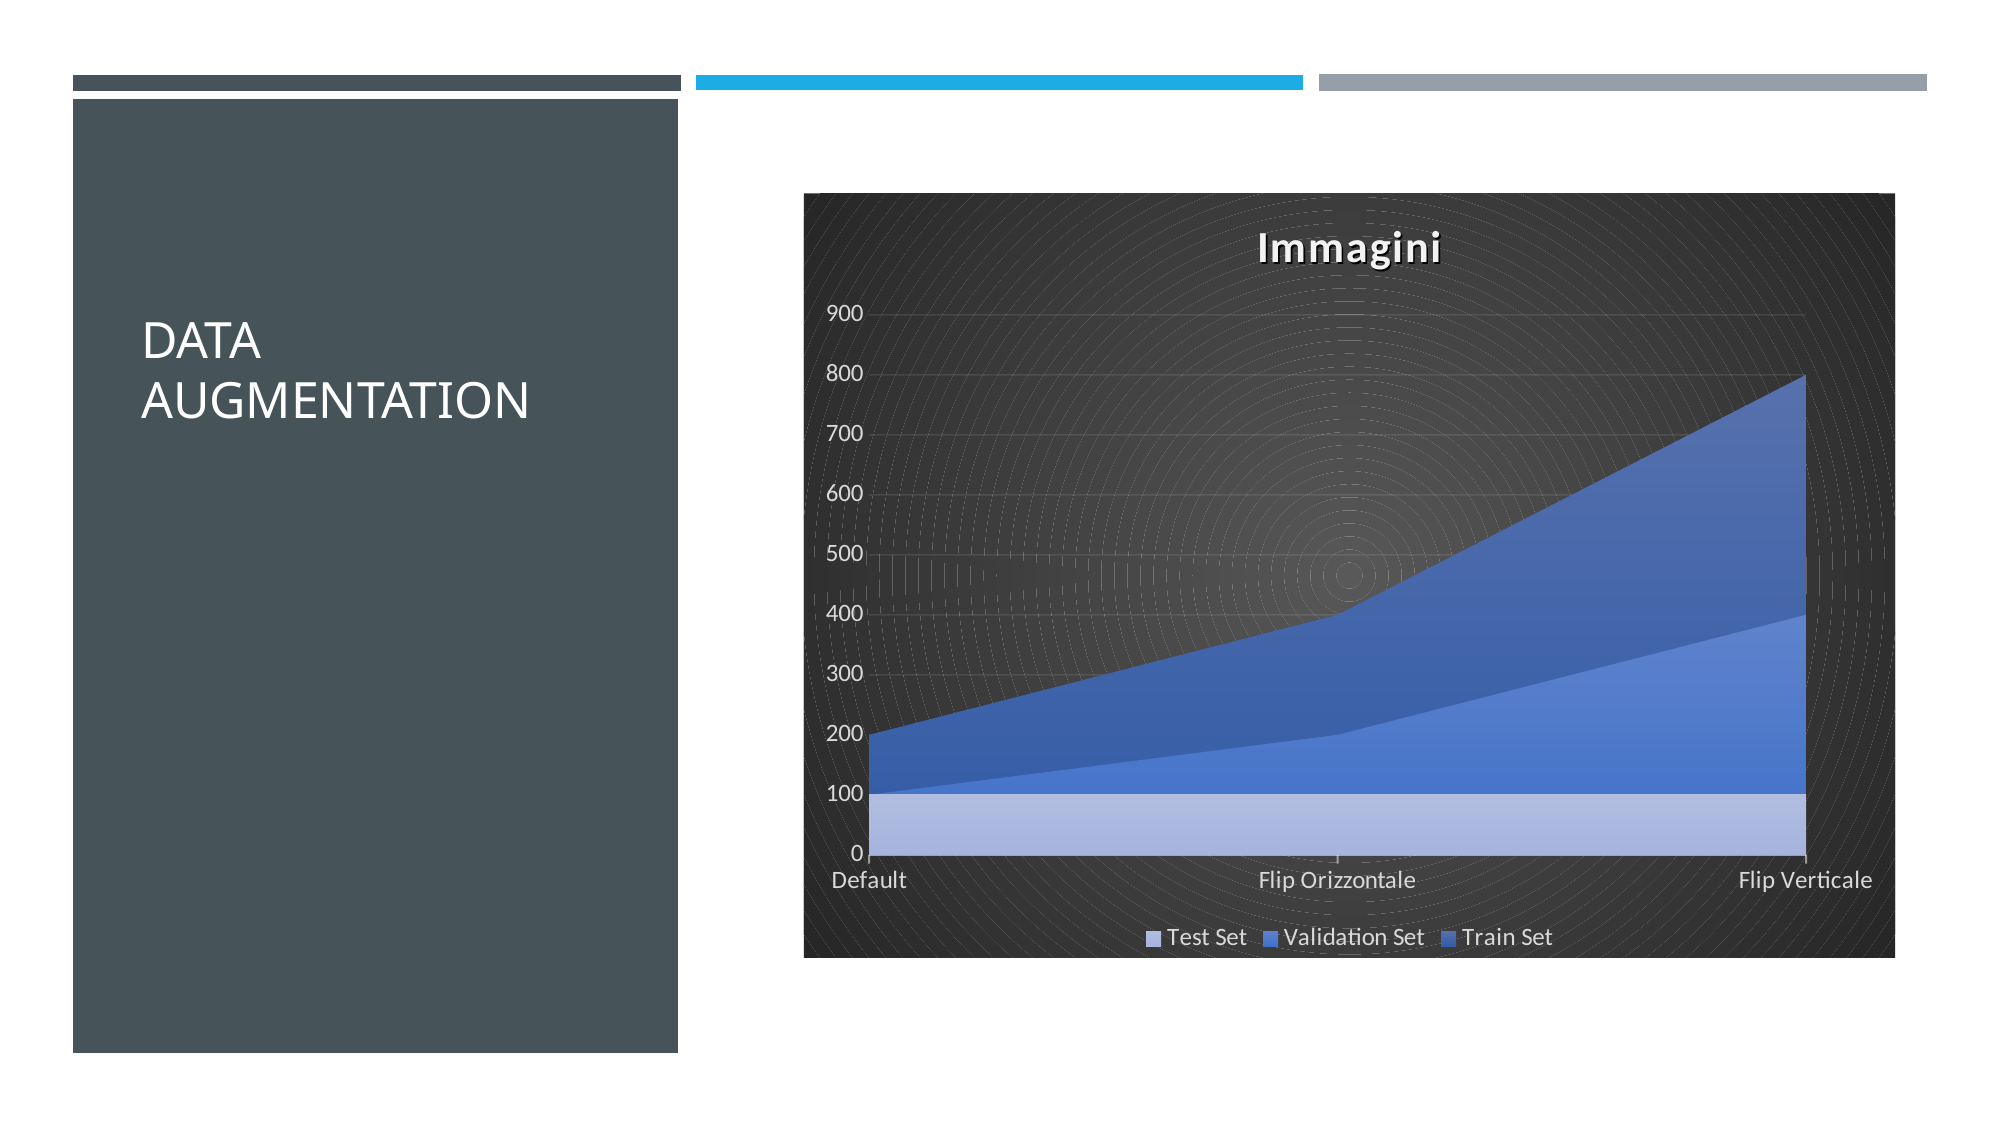

# Data Augmentation
### Chart: Immagini
| Category | Test Set | Validation Set | Train Set |
|---|---|---|---|
| Default | 100.0 | 100.0 | 200.0 |
| Flip Orizzontale | 100.0 | 200.0 | 400.0 |
| Flip Verticale | 100.0 | 400.0 | 800.0 |